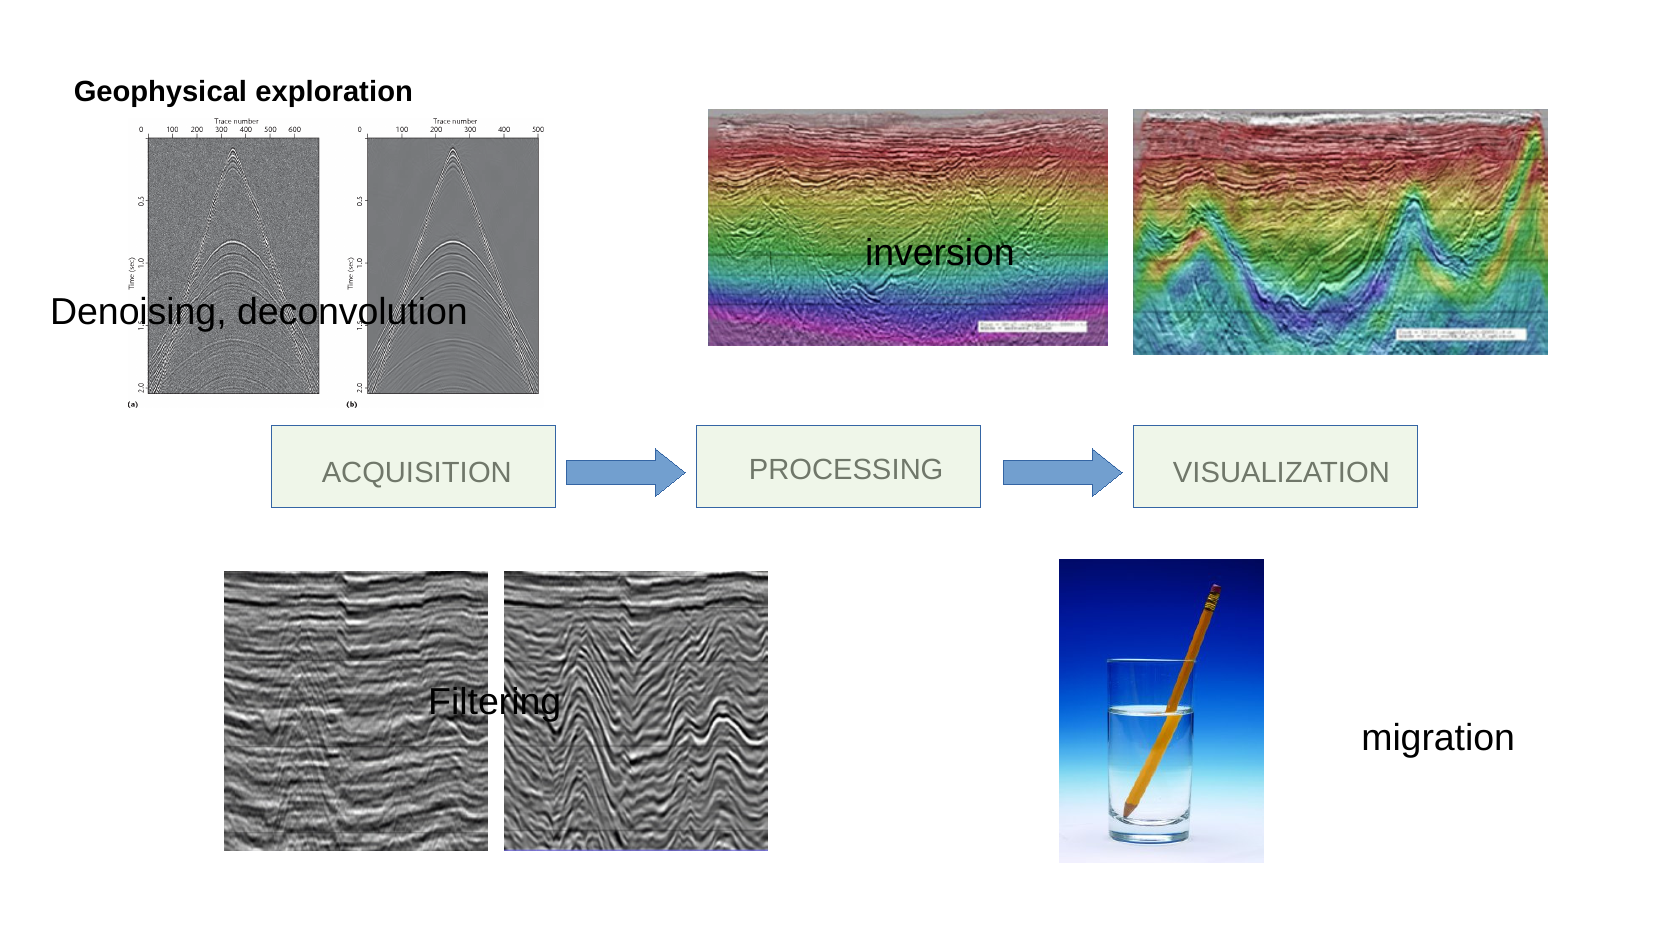

Geophysical exploration
inversion
Denoising, deconvolution
PROCESSING
ACQUISITION
VISUALIZATION
Filtering
migration